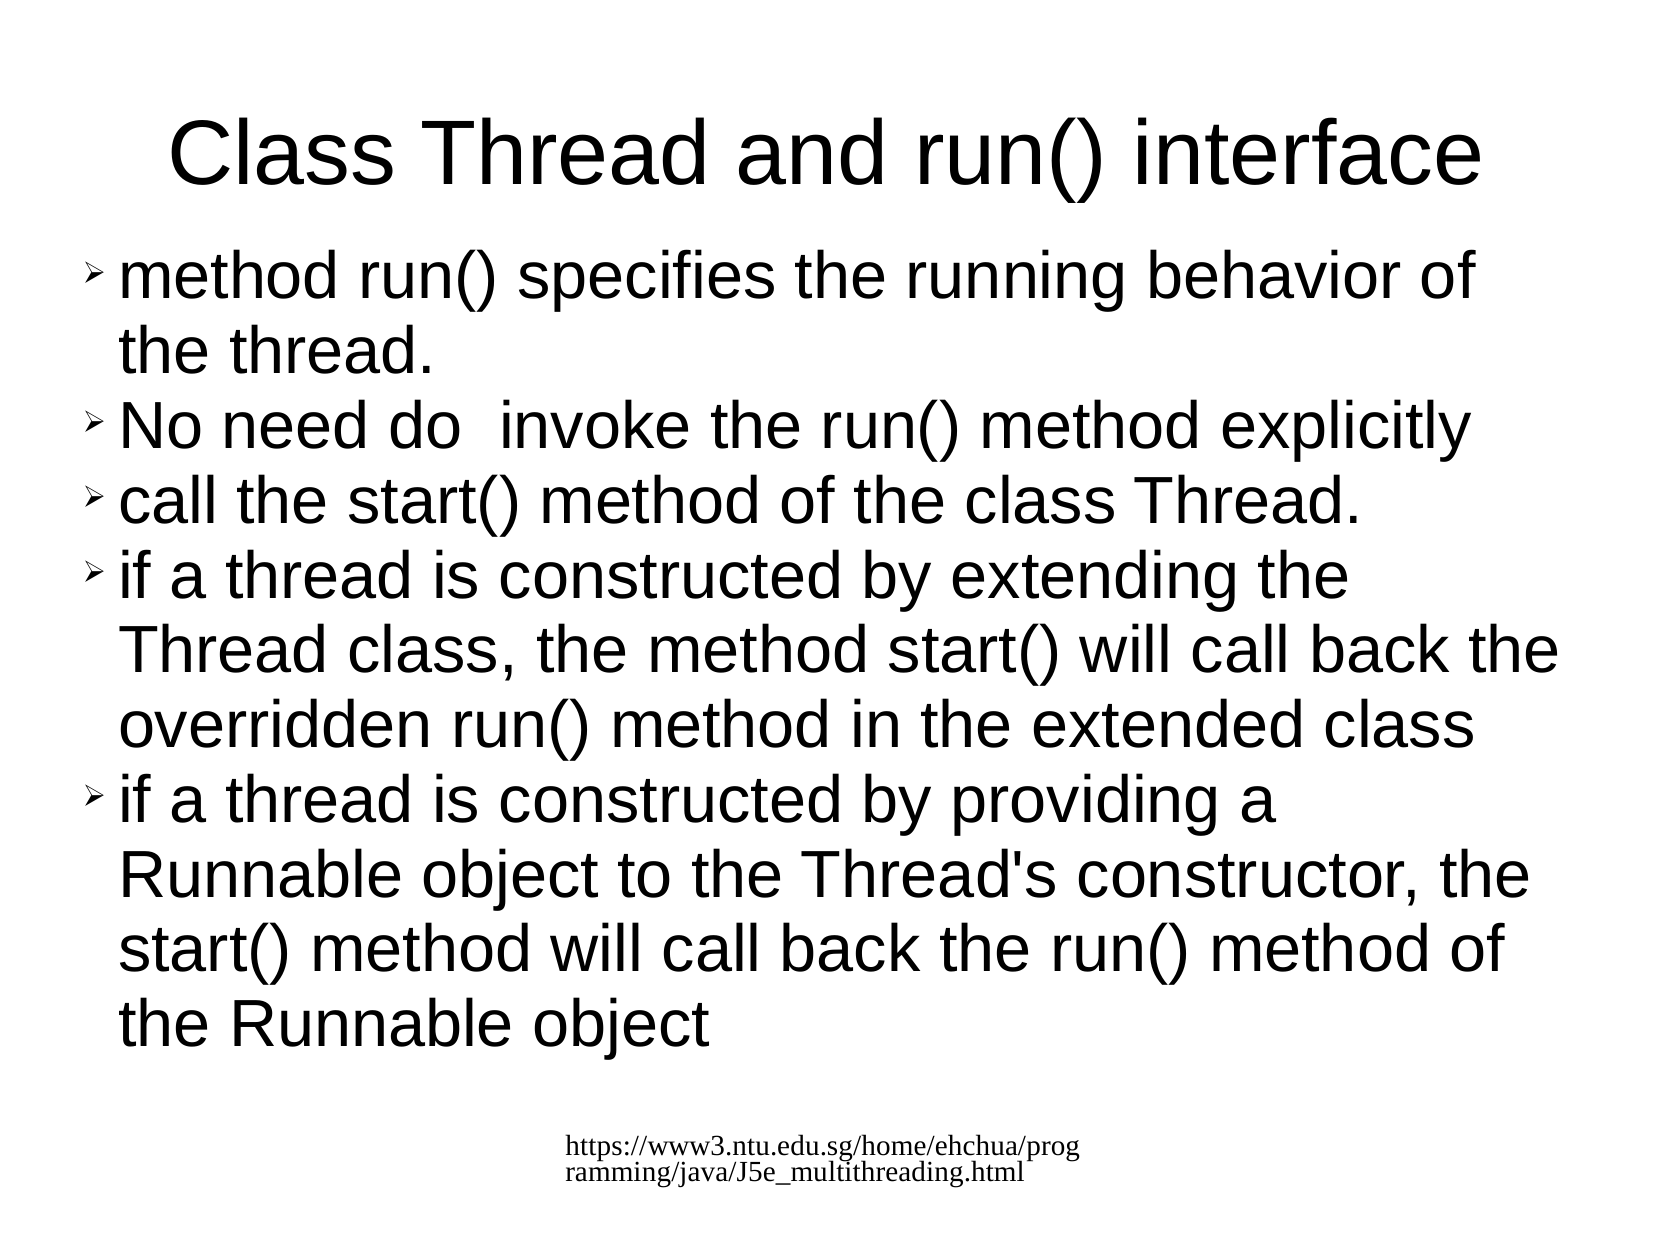

# Class Thread and run() interface
method run() specifies the running behavior of the thread.
No need do invoke the run() method explicitly
call the start() method of the class Thread.
if a thread is constructed by extending the Thread class, the method start() will call back the overridden run() method in the extended class
if a thread is constructed by providing a Runnable object to the Thread's constructor, the start() method will call back the run() method of the Runnable object
https://www3.ntu.edu.sg/home/ehchua/programming/java/J5e_multithreading.html